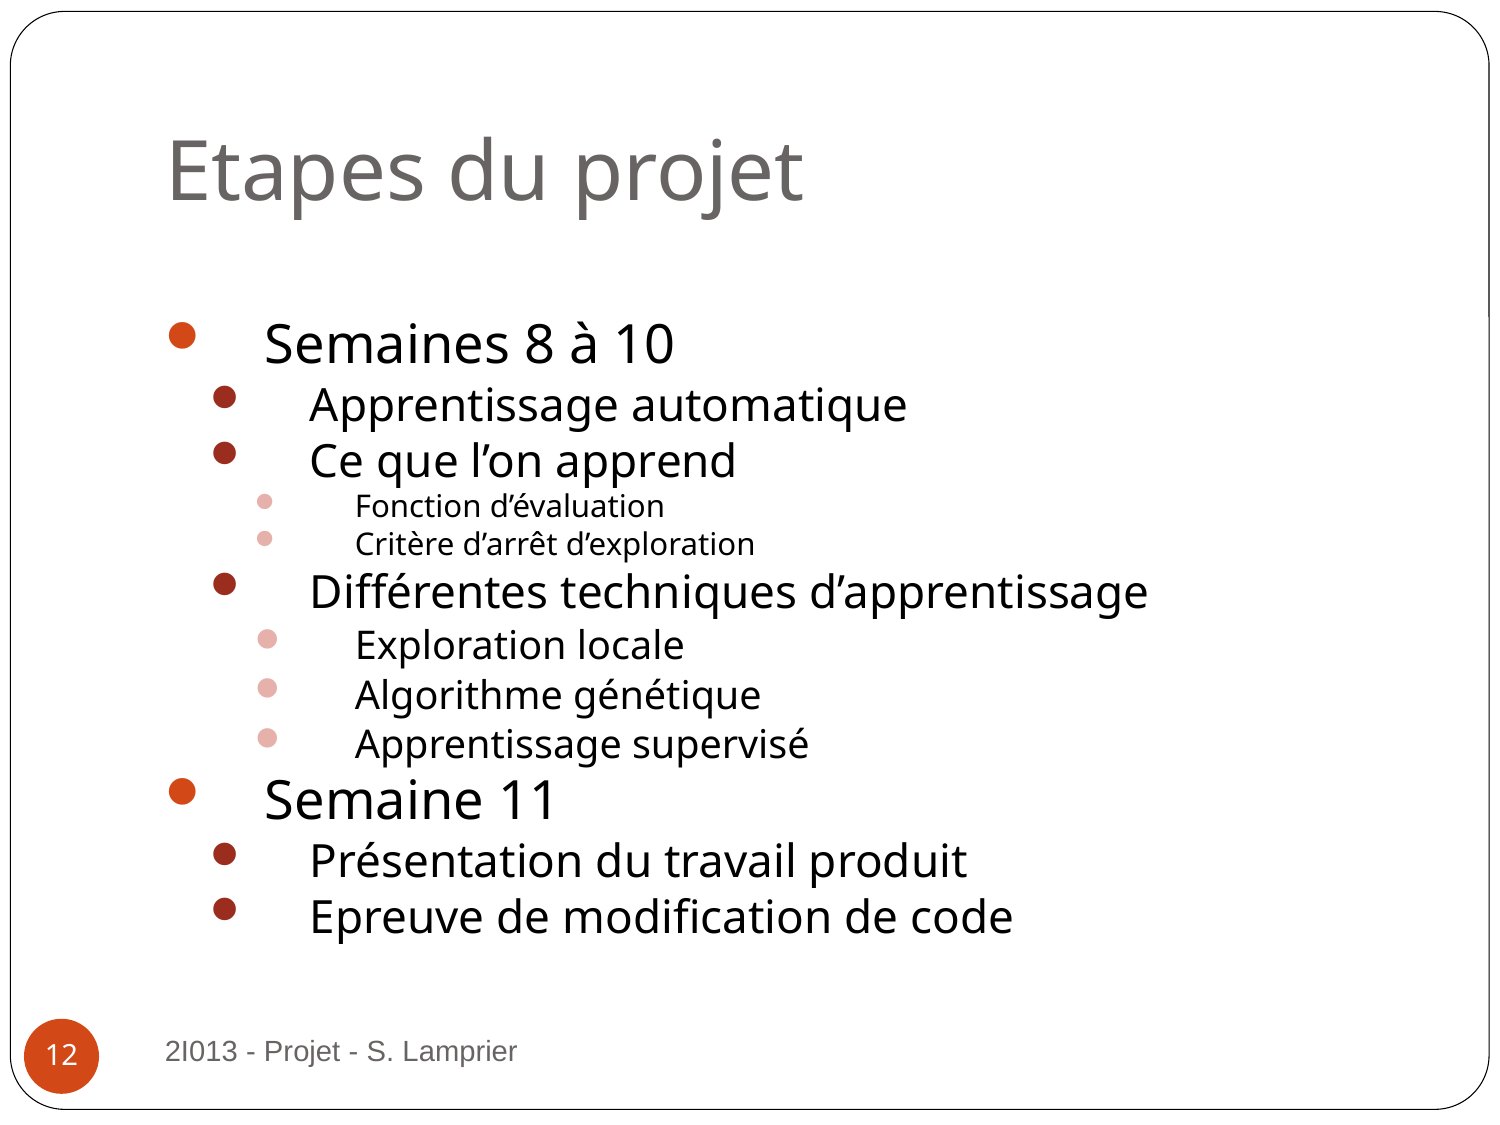

# Etapes du projet
Semaines 8 à 10
Apprentissage automatique
Ce que l’on apprend
Fonction d’évaluation
Critère d’arrêt d’exploration
Différentes techniques d’apprentissage
Exploration locale
Algorithme génétique
Apprentissage supervisé
Semaine 11
Présentation du travail produit
Epreuve de modification de code
2I013 - Projet - S. Lamprier